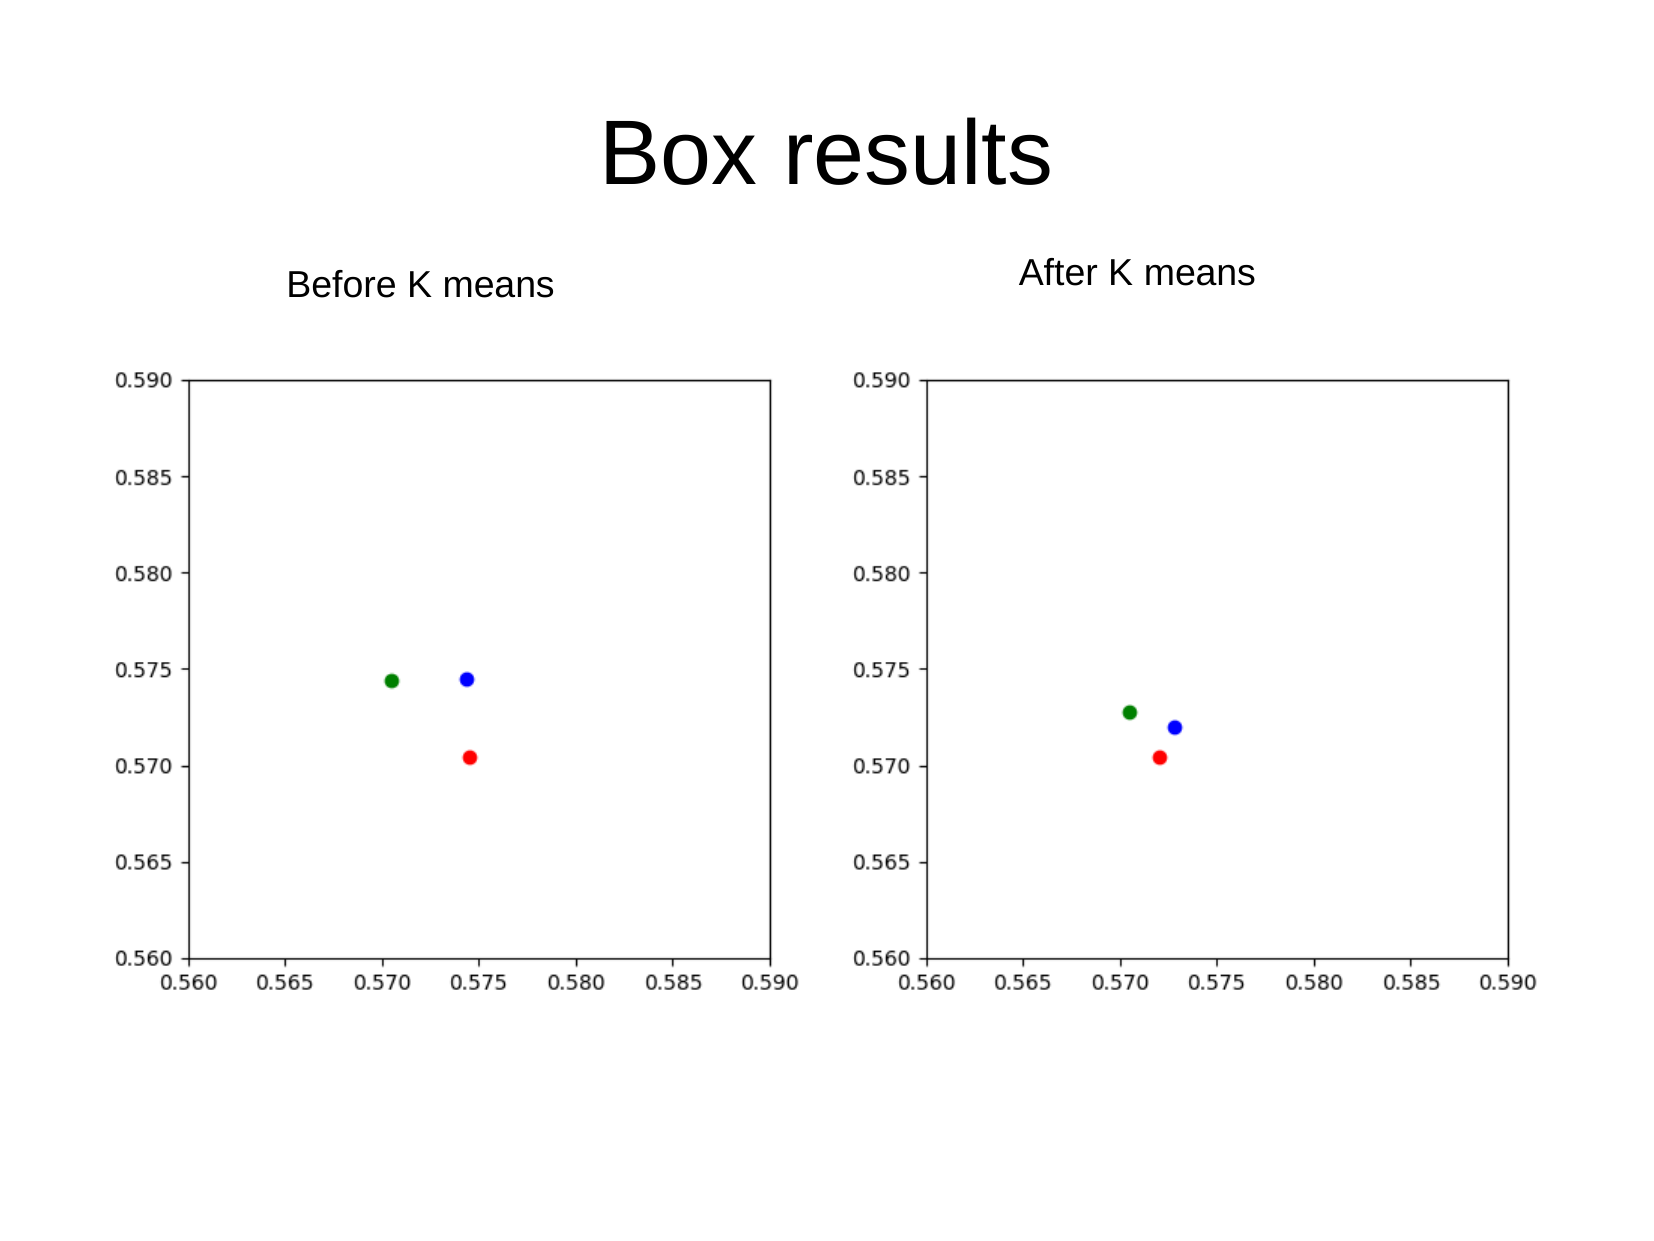

# Box results
After K means
Before K means